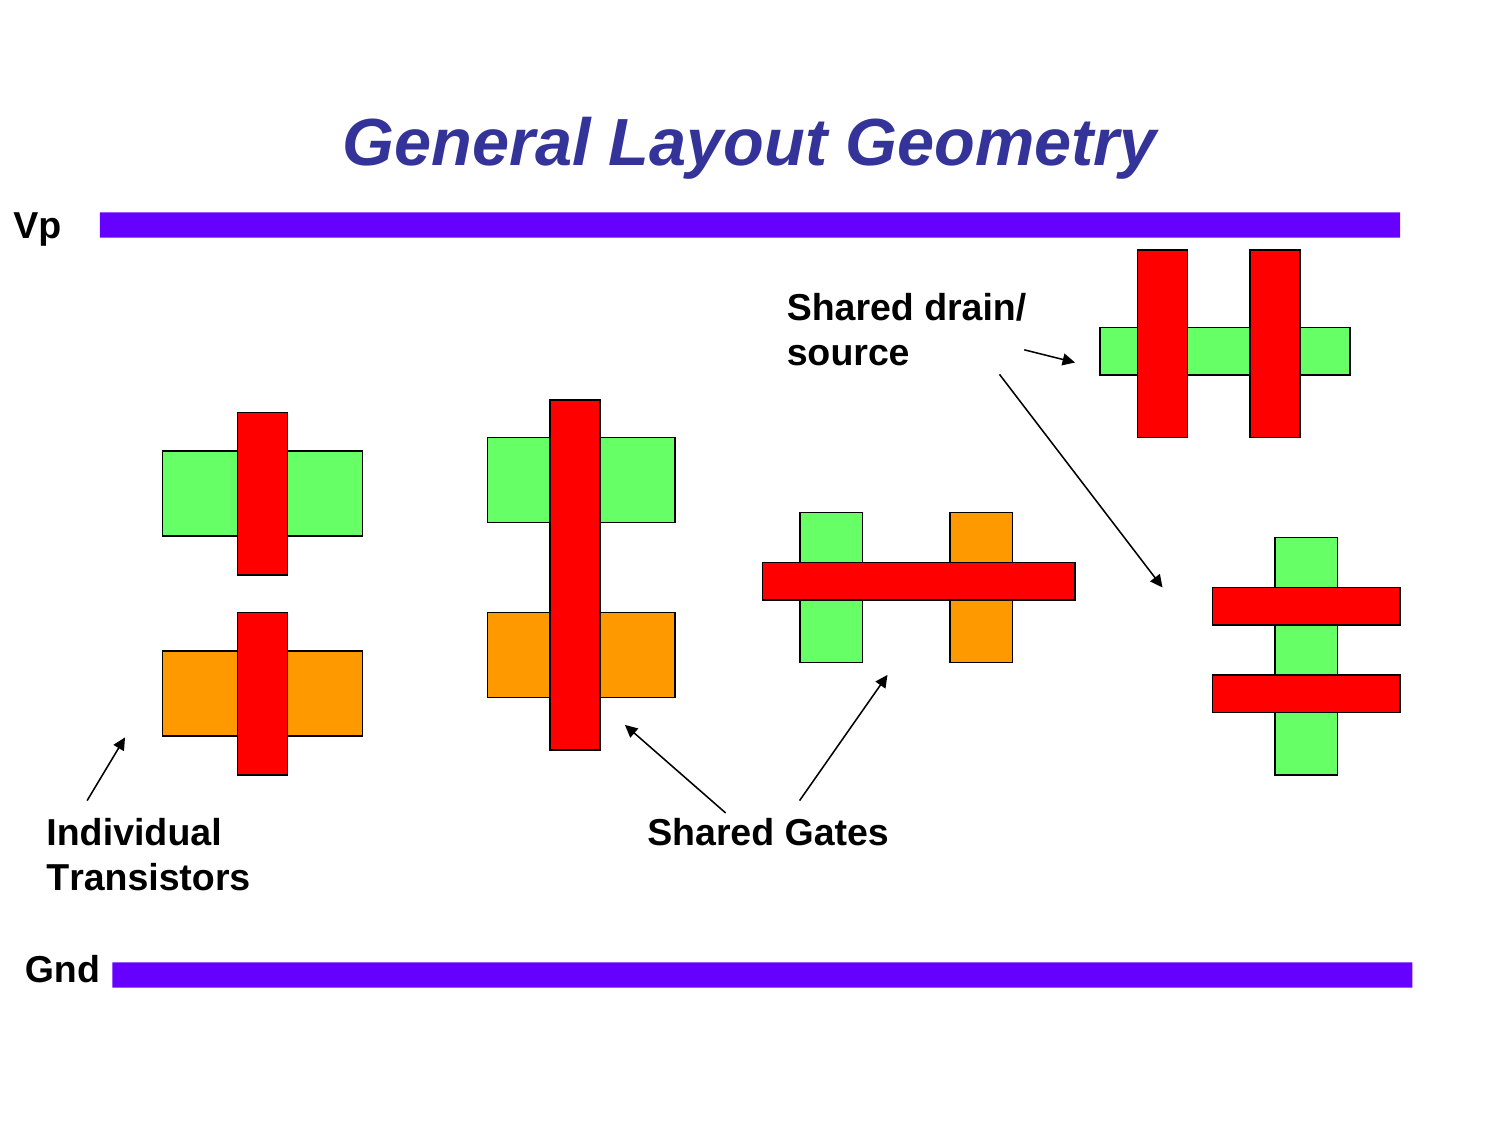

# General Layout Geometry
Vp
Shared drain/
source
Individual
Transistors
Shared Gates
Gnd